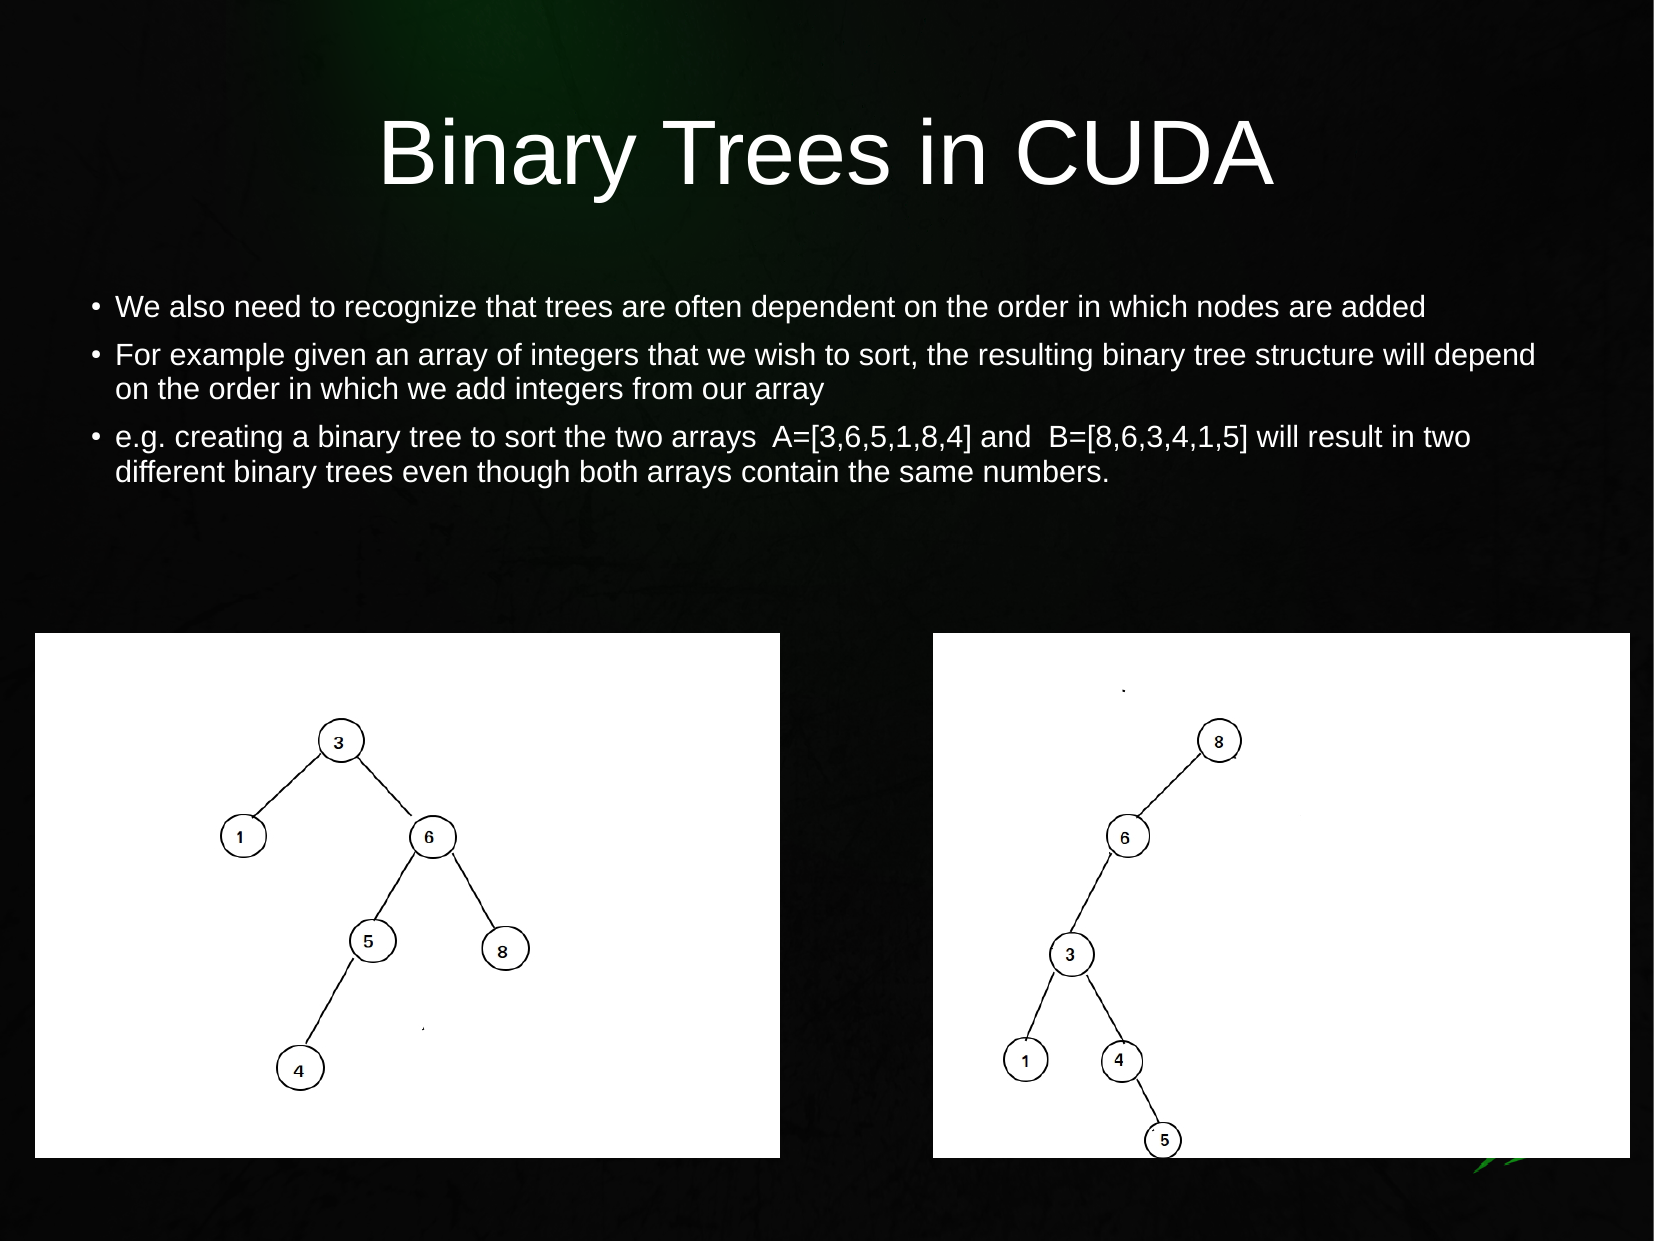

# Binary Trees in CUDA
We also need to recognize that trees are often dependent on the order in which nodes are added
For example given an array of integers that we wish to sort, the resulting binary tree structure will depend on the order in which we add integers from our array
e.g. creating a binary tree to sort the two arrays A=[3,6,5,1,8,4] and B=[8,6,3,4,1,5] will result in two different binary trees even though both arrays contain the same numbers.